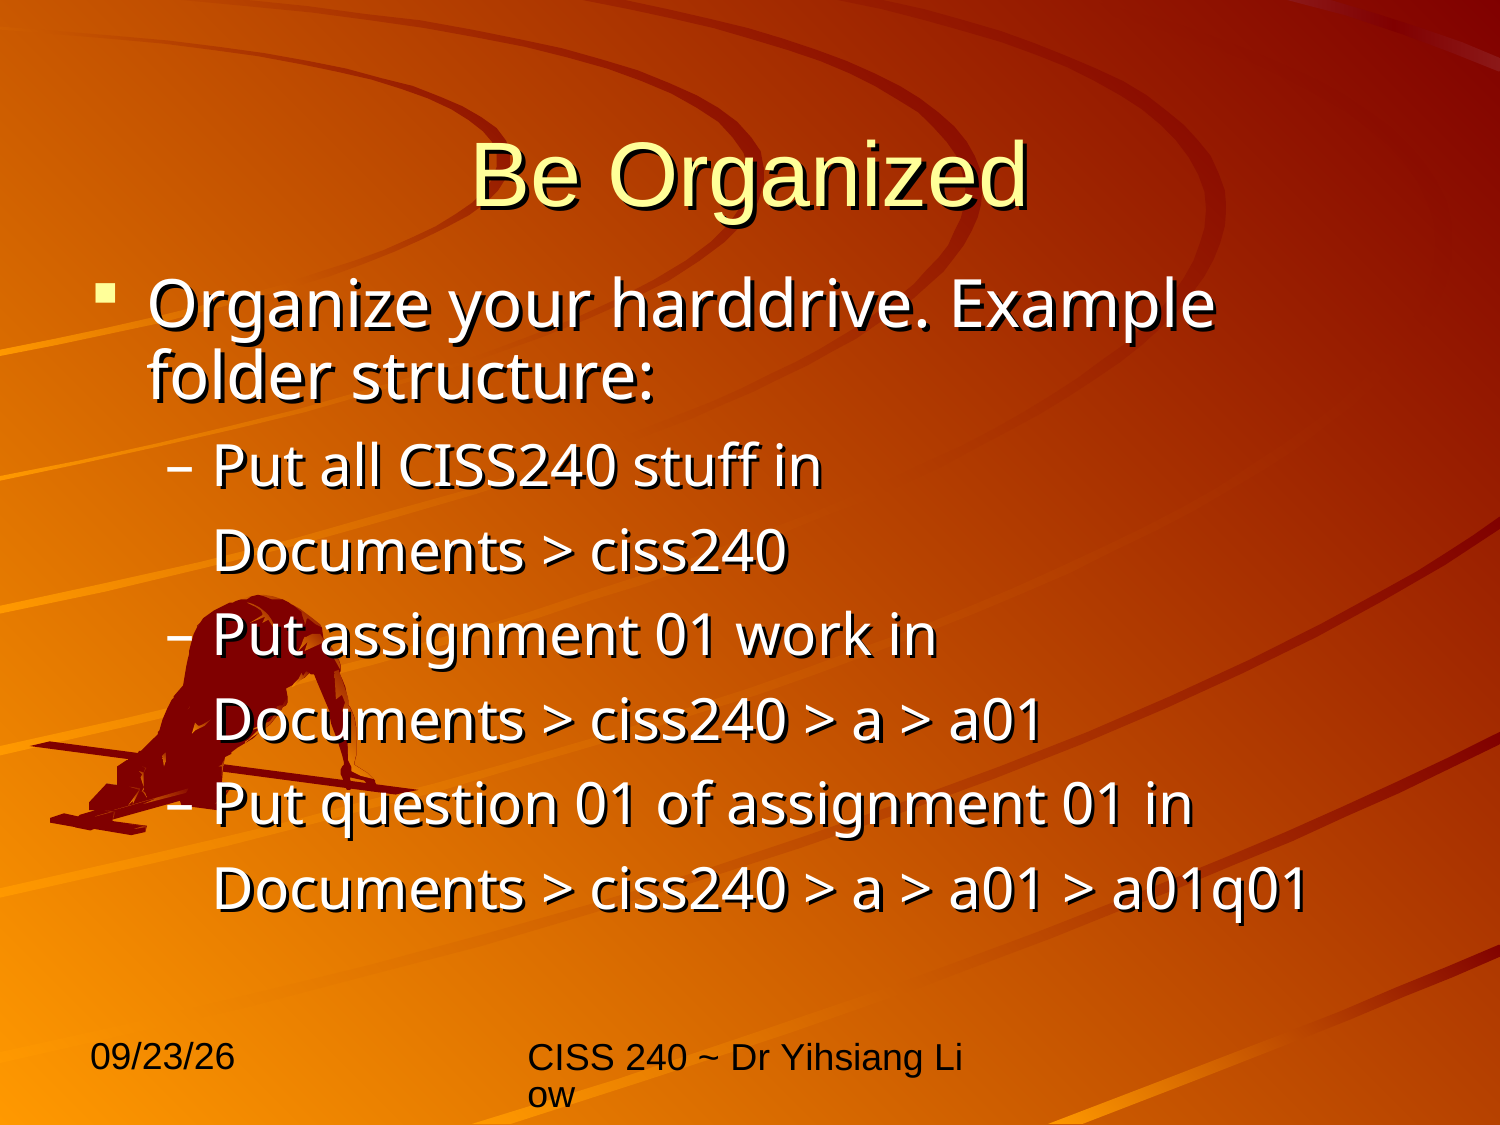

# Be Organized
Organize your harddrive. Example folder structure:
Put all CISS240 stuff in
Documents > ciss240
Put assignment 01 work in
Documents > ciss240 > a > a01
Put question 01 of assignment 01 in
Documents > ciss240 > a > a01 > a01q01
CISS 240 ~ Dr Yihsiang Liow